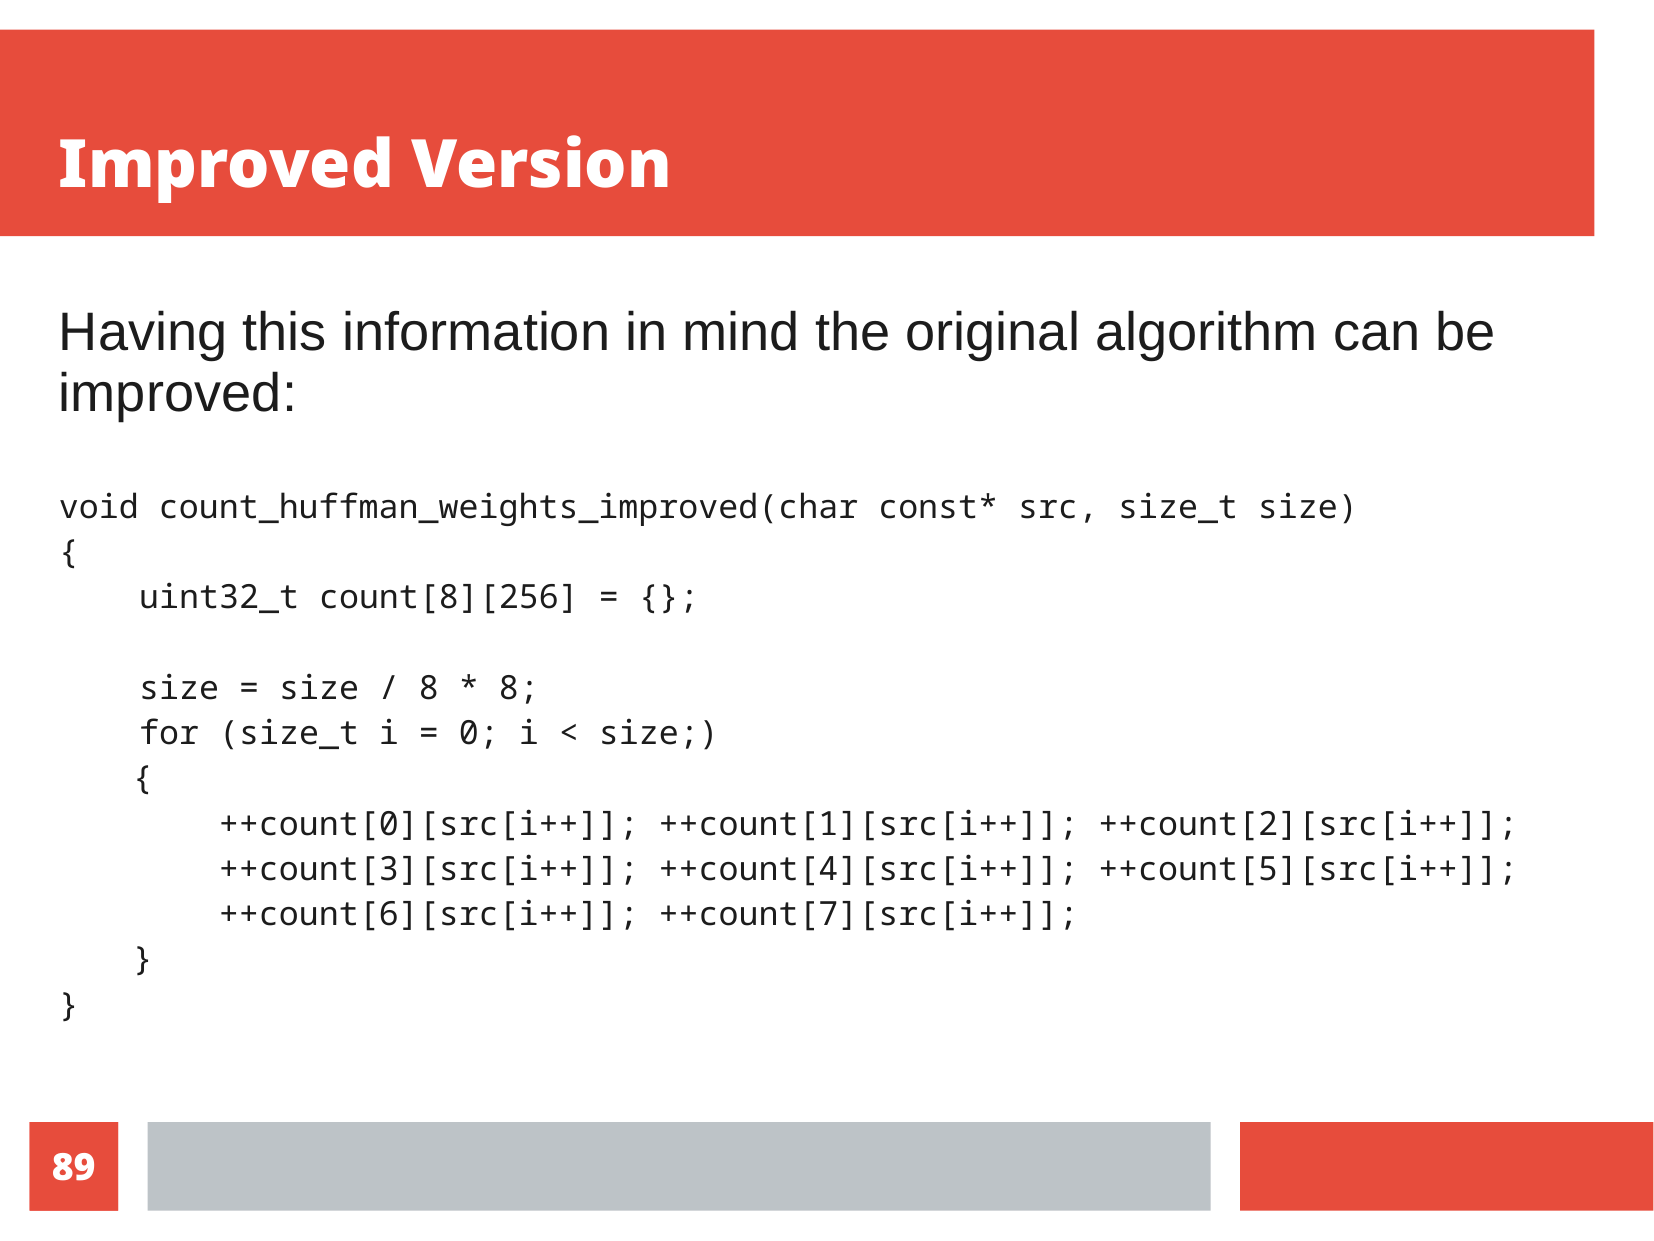

# Improved Version
Having this information in mind the original algorithm can be improved:
void count_huffman_weights_improved(char const* src, size_t size)
{
 uint32_t count[8][256] = {};
 size = size / 8 * 8;
 for (size_t i = 0; i < size;)
	{
 ++count[0][src[i++]]; ++count[1][src[i++]]; ++count[2][src[i++]];
 ++count[3][src[i++]]; ++count[4][src[i++]]; ++count[5][src[i++]];
 ++count[6][src[i++]]; ++count[7][src[i++]];
	}
}
89